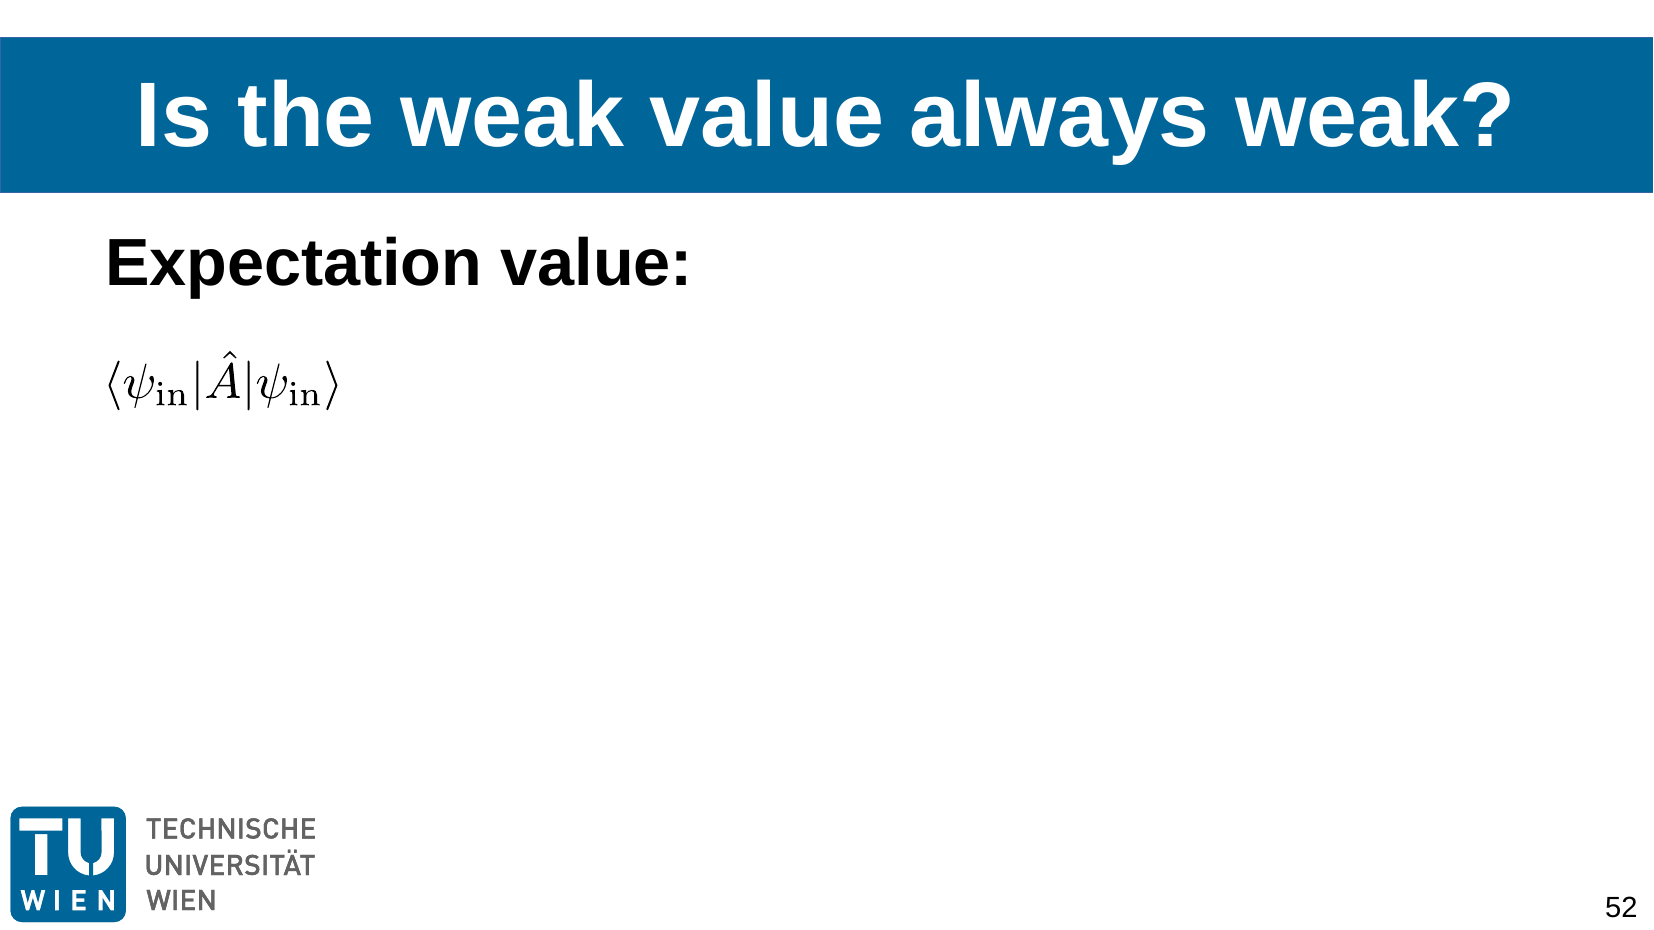

# Is the weak value always weak?
Expectation value: